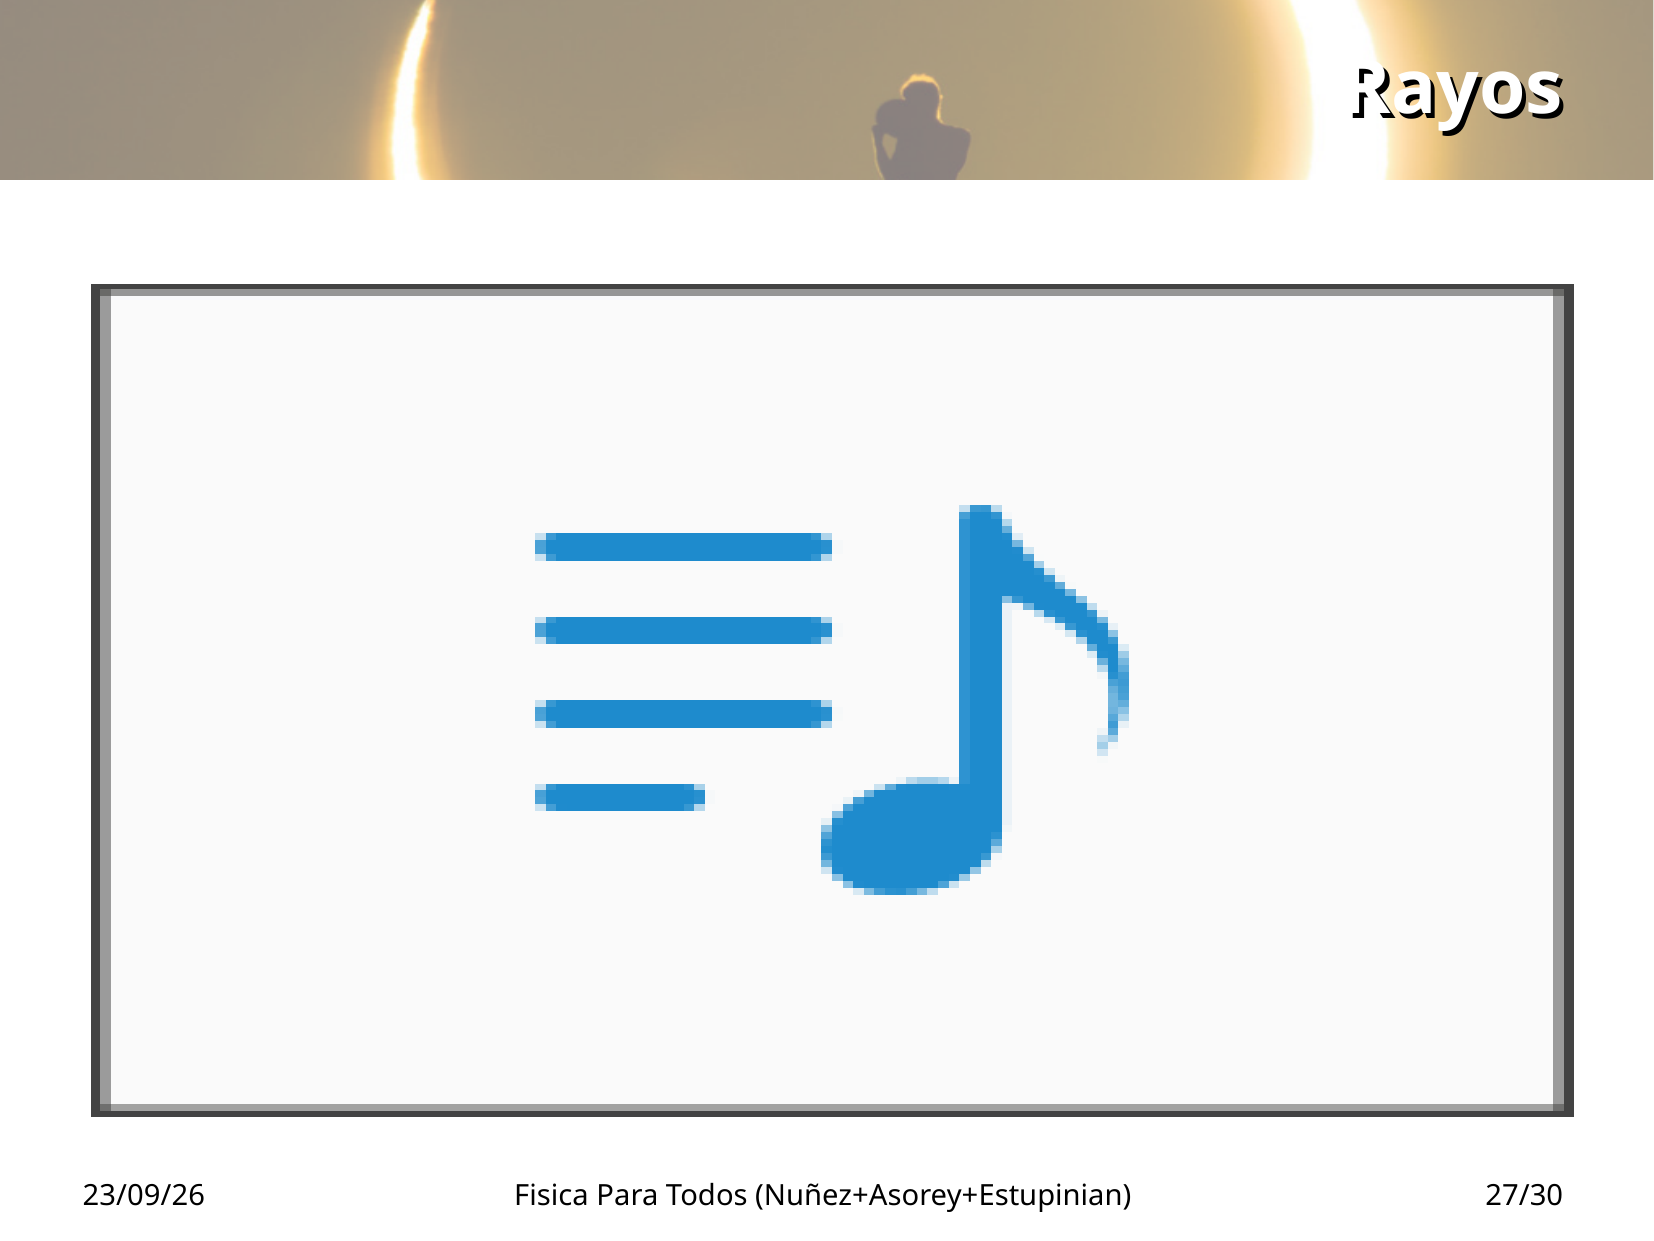

# Rayos
Fisica Para Todos (Nuñez+Asorey+Estupinian)
27